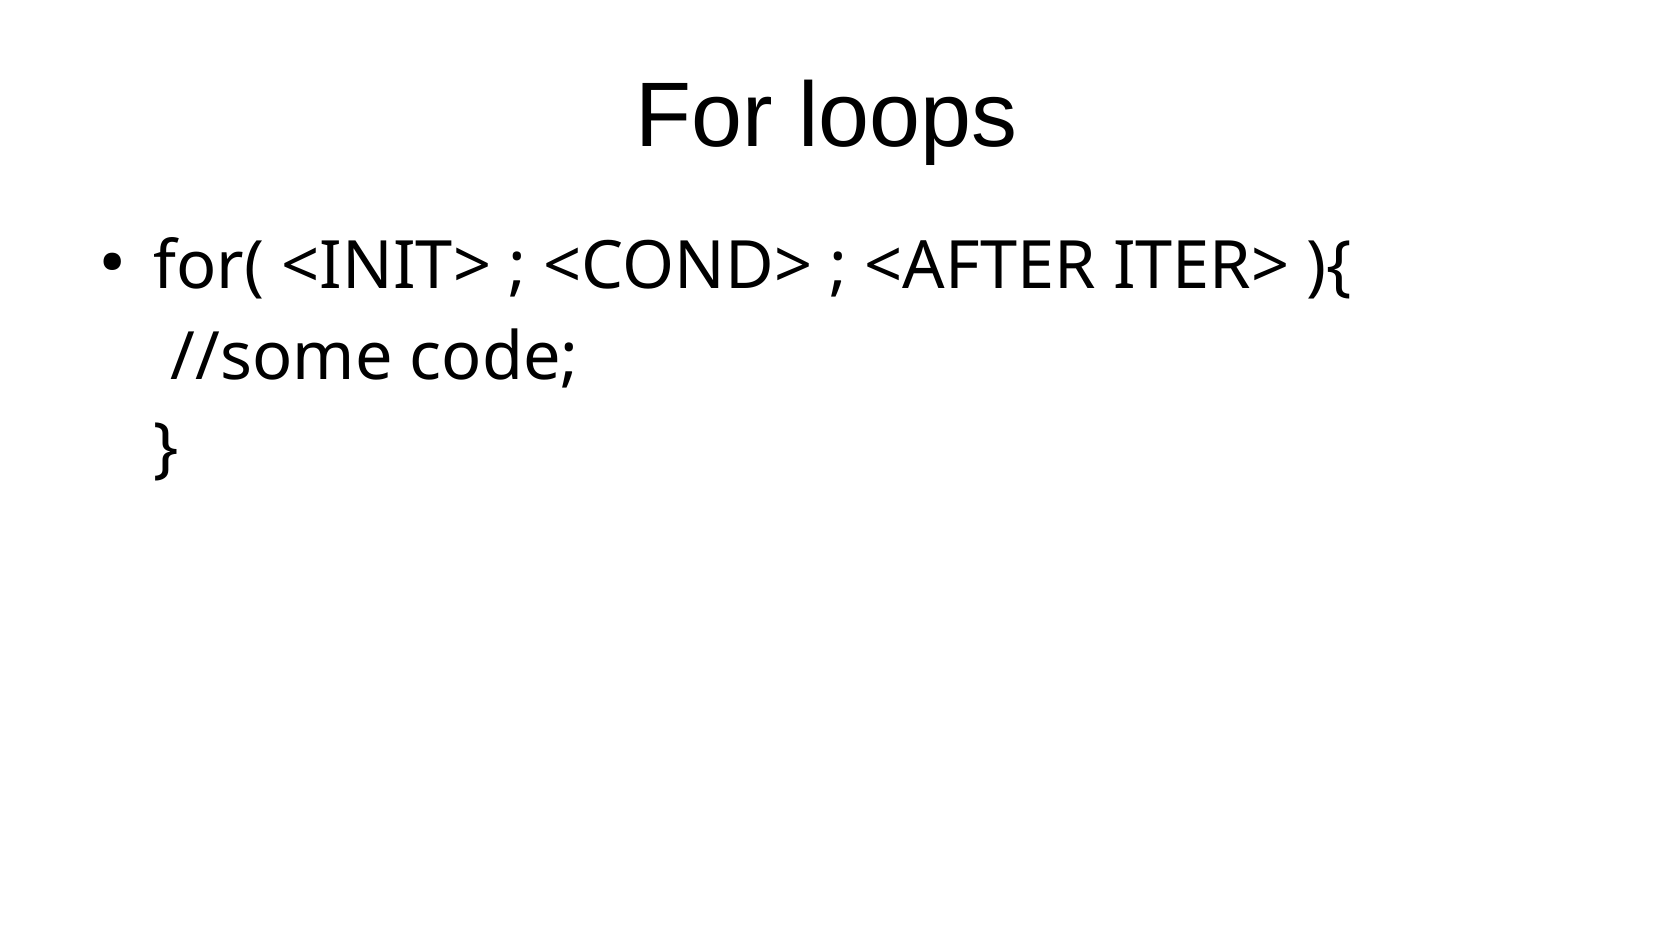

# For loops
for( <INIT> ; <COND> ; <AFTER ITER> ){
 //some code;
}